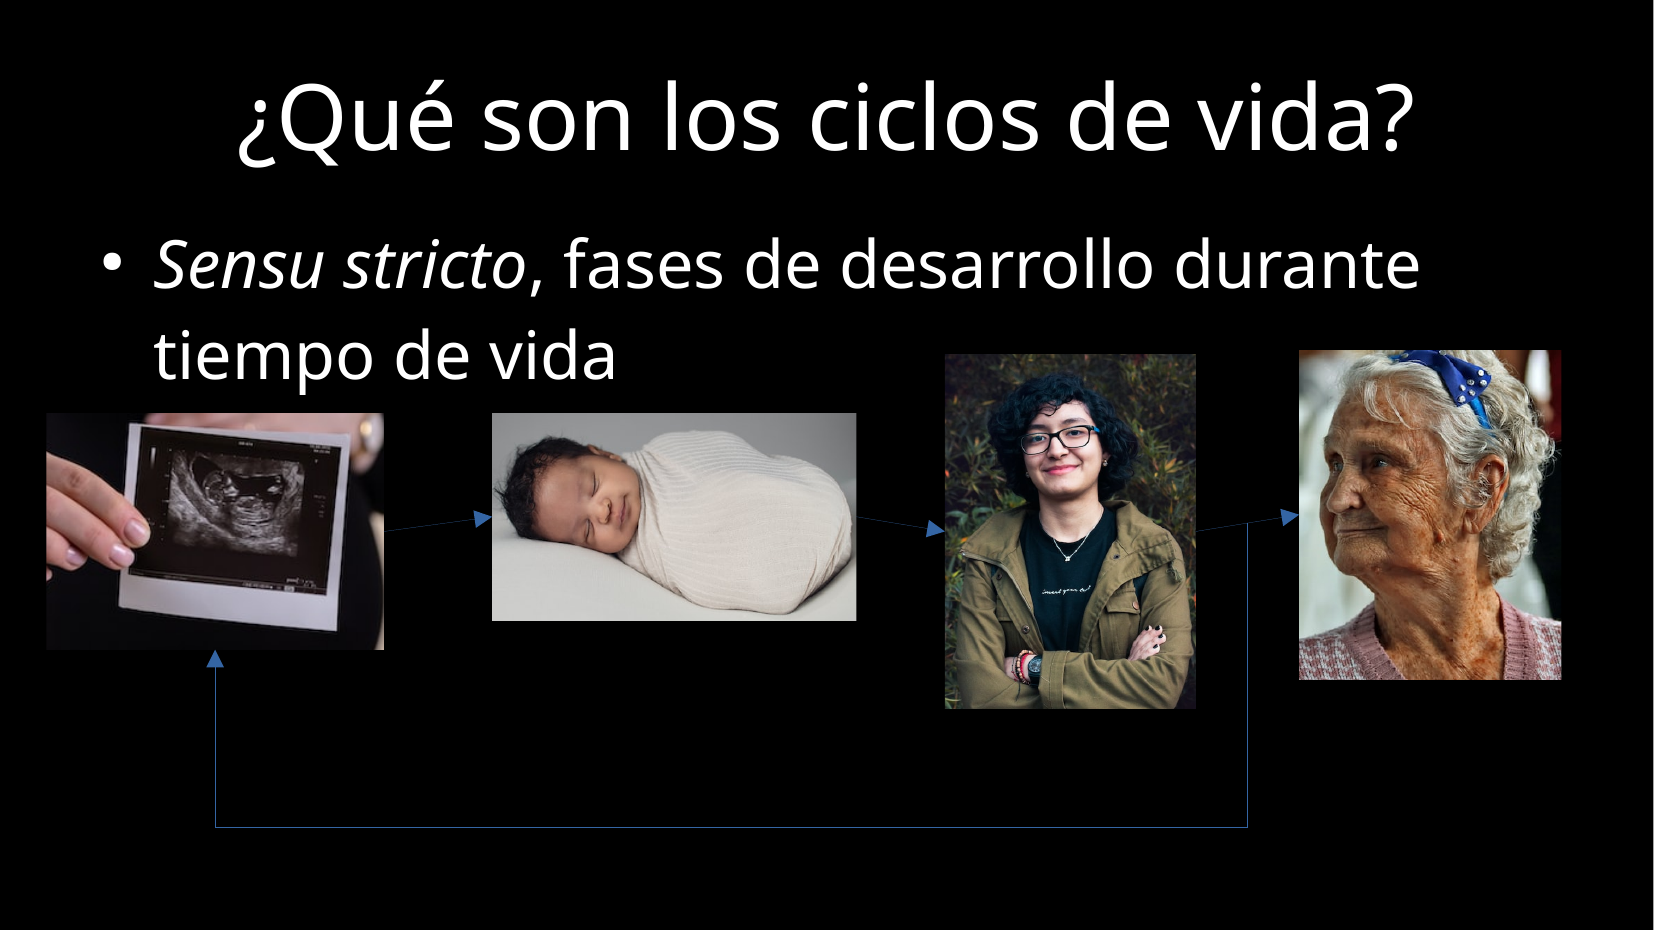

# ¿Qué son los ciclos de vida?
Sensu stricto, fases de desarrollo durante tiempo de vida